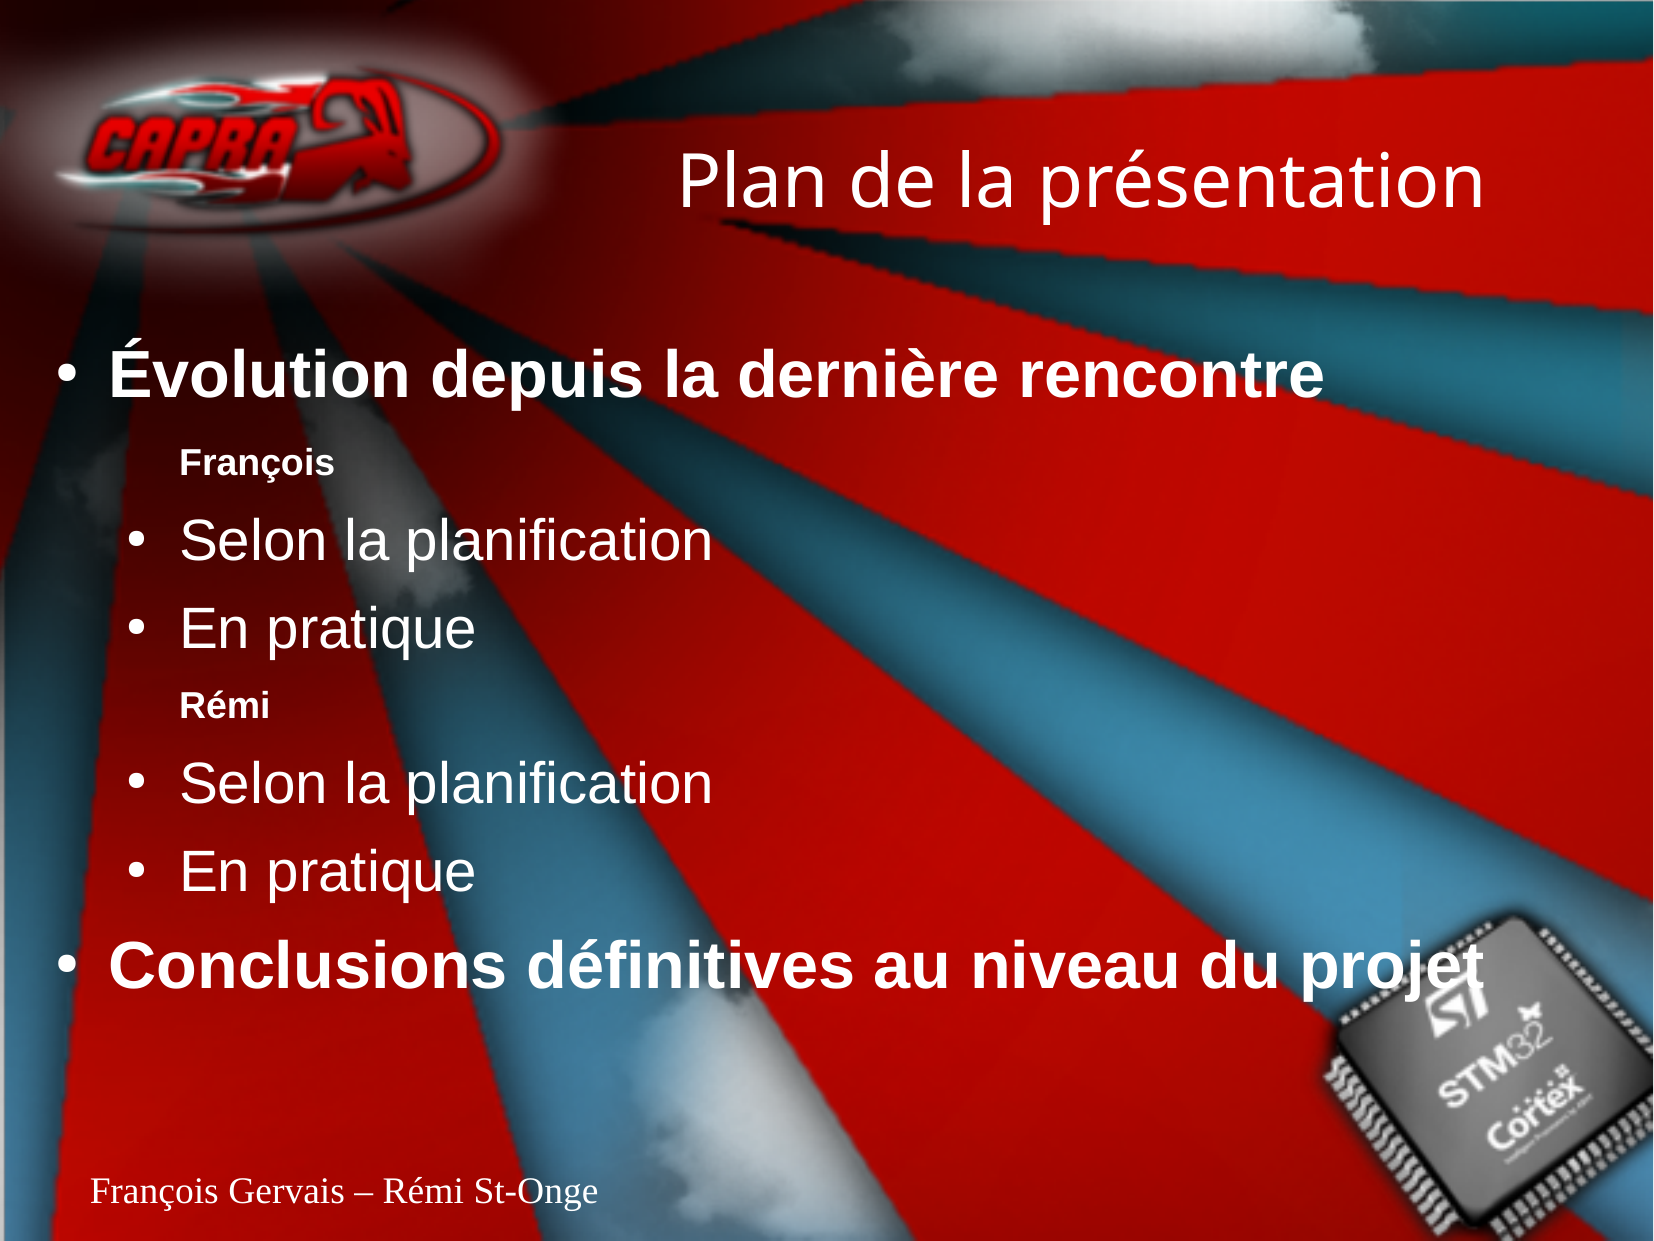

# Plan de la présentation
Évolution depuis la dernière rencontre
François
Selon la planification
En pratique
Rémi
Selon la planification
En pratique
Conclusions définitives au niveau du projet
François Gervais – Rémi St-Onge